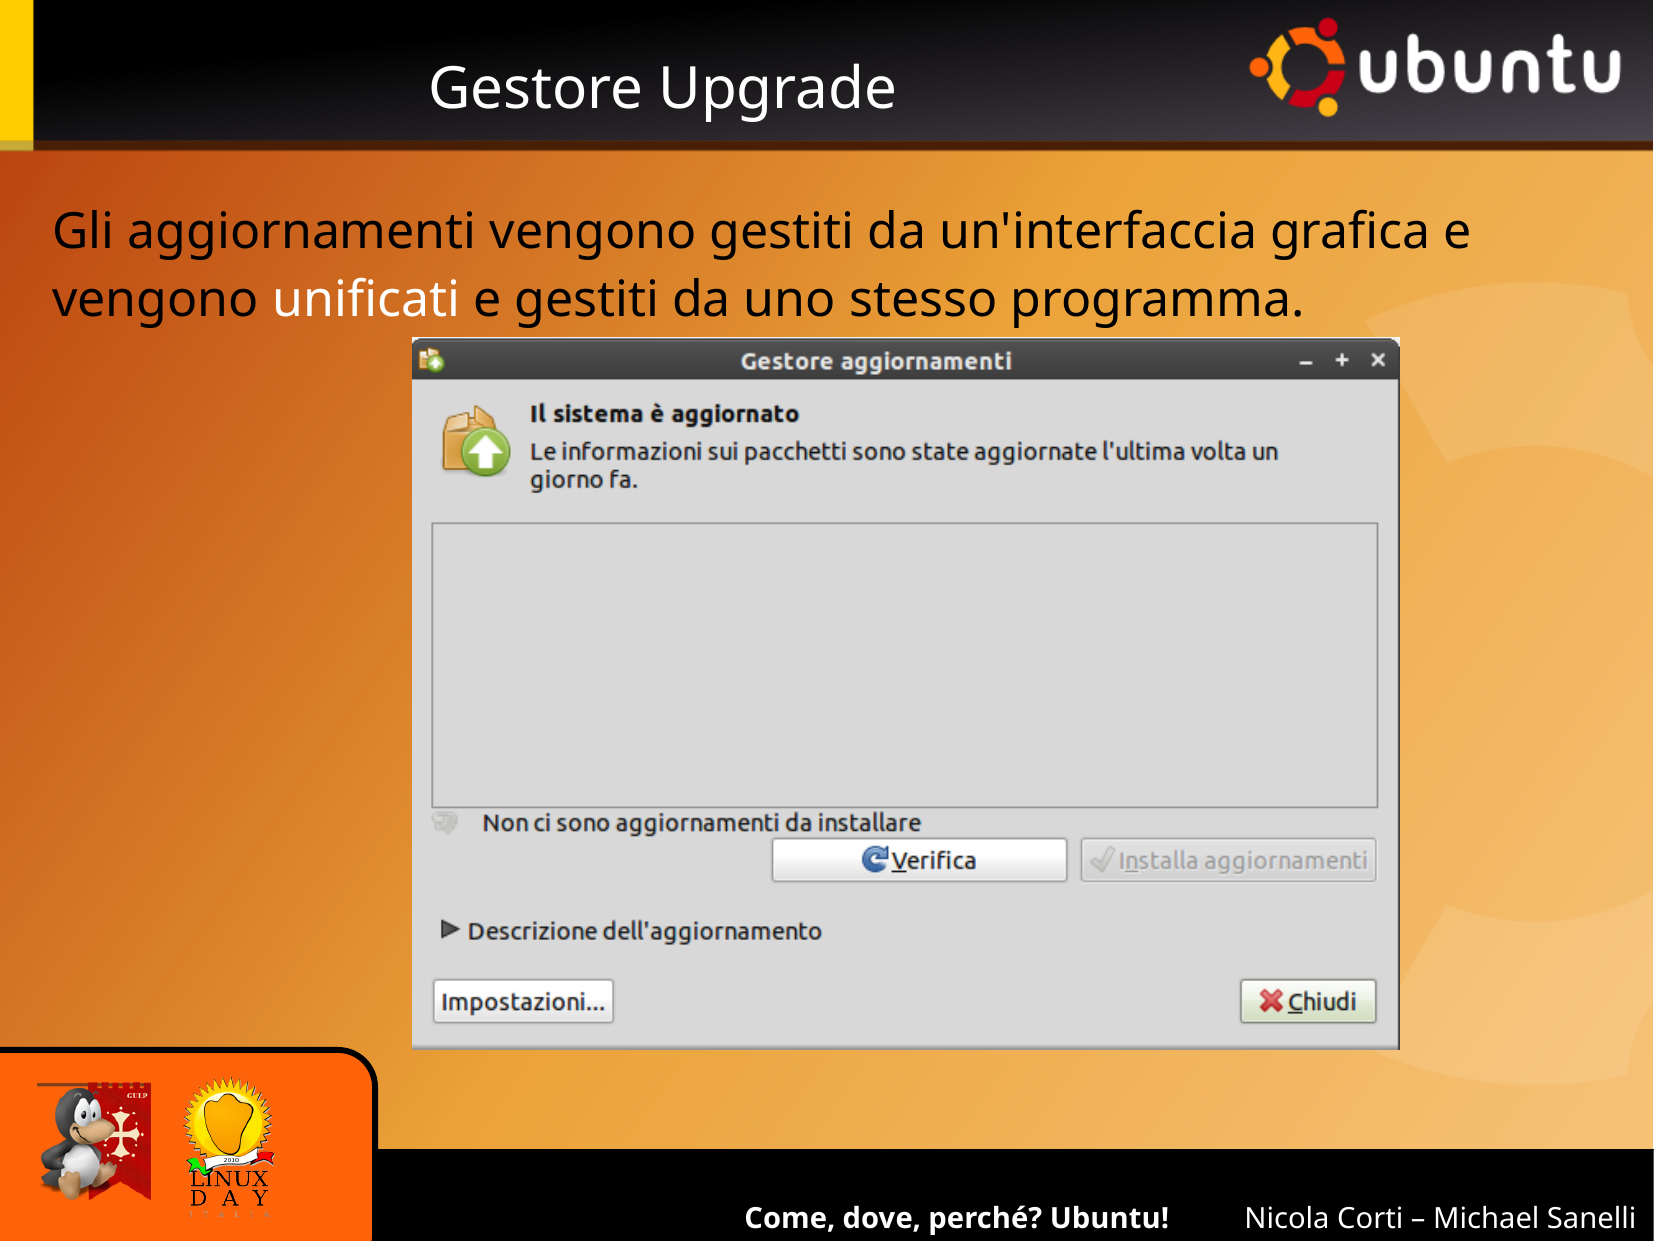

Gestore Upgrade
Gli aggiornamenti vengono gestiti da un'interfaccia grafica e vengono unificati e gestiti da uno stesso programma.